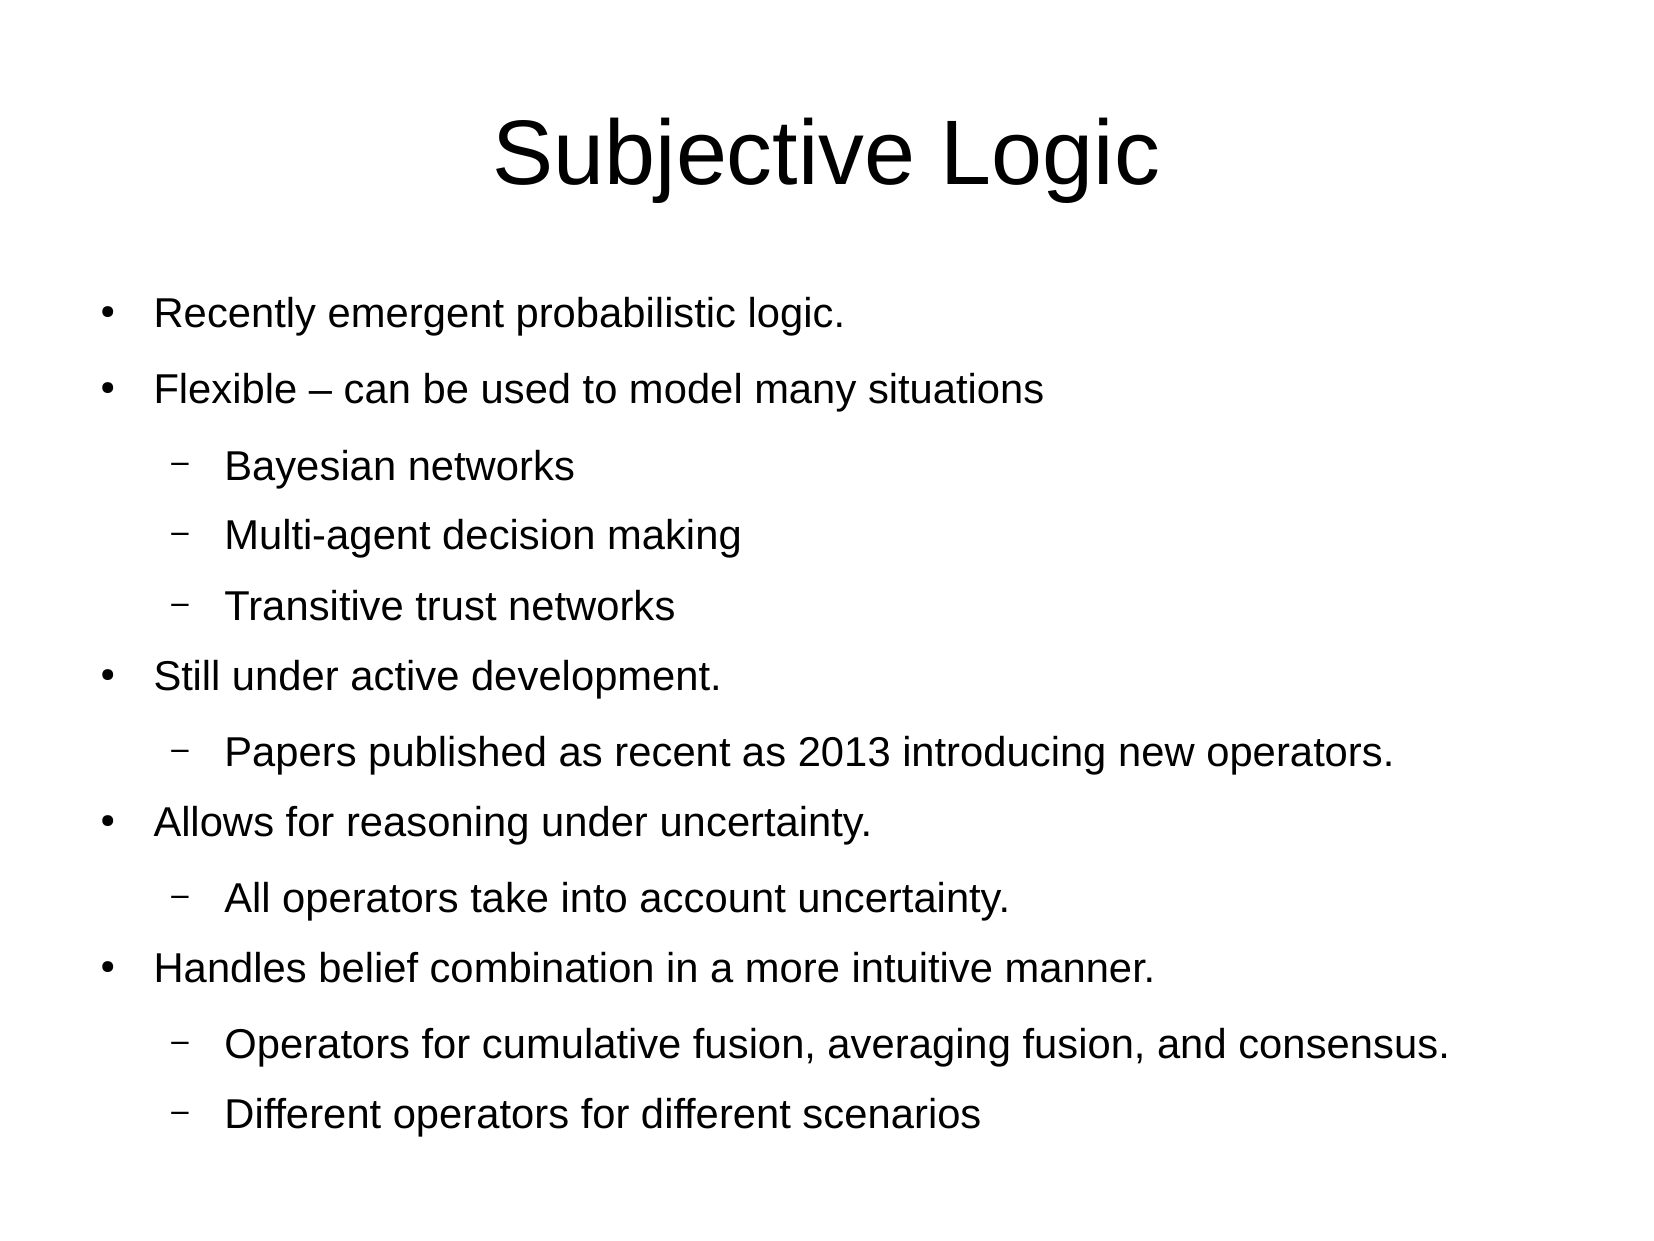

# Subjective Logic
Recently emergent probabilistic logic.
Flexible – can be used to model many situations
Bayesian networks
Multi-agent decision making
Transitive trust networks
Still under active development.
Papers published as recent as 2013 introducing new operators.
Allows for reasoning under uncertainty.
All operators take into account uncertainty.
Handles belief combination in a more intuitive manner.
Operators for cumulative fusion, averaging fusion, and consensus.
Different operators for different scenarios